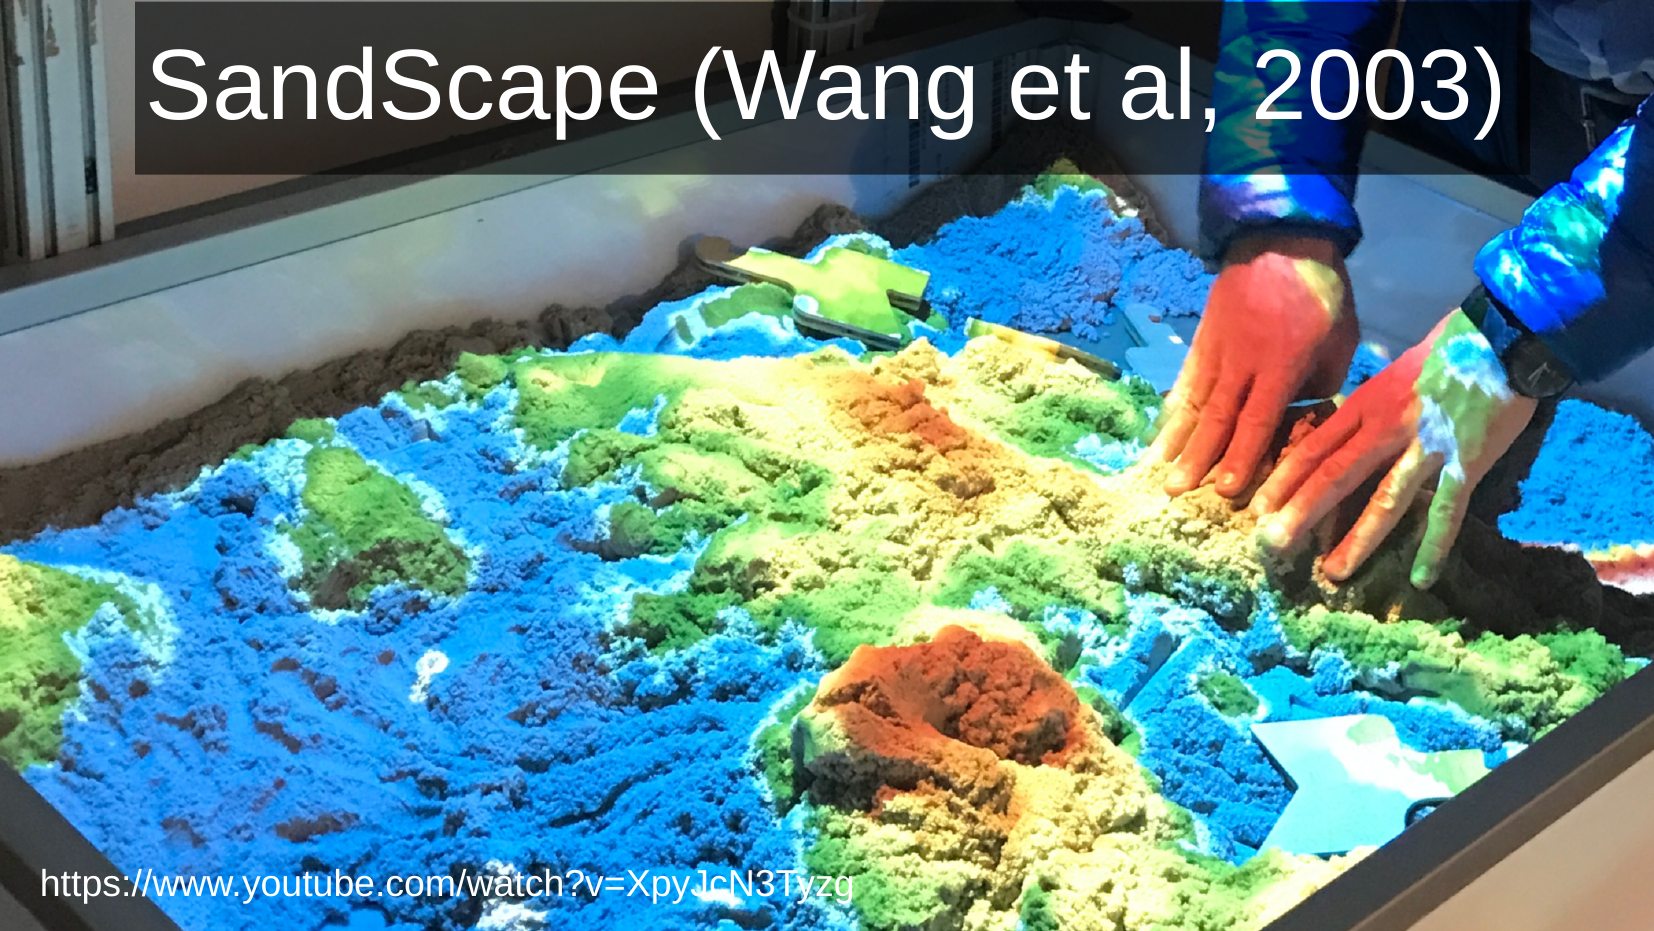

# SandScape (Wang et al, 2003)
https://www.youtube.com/watch?v=XpyJcN3Tyzg